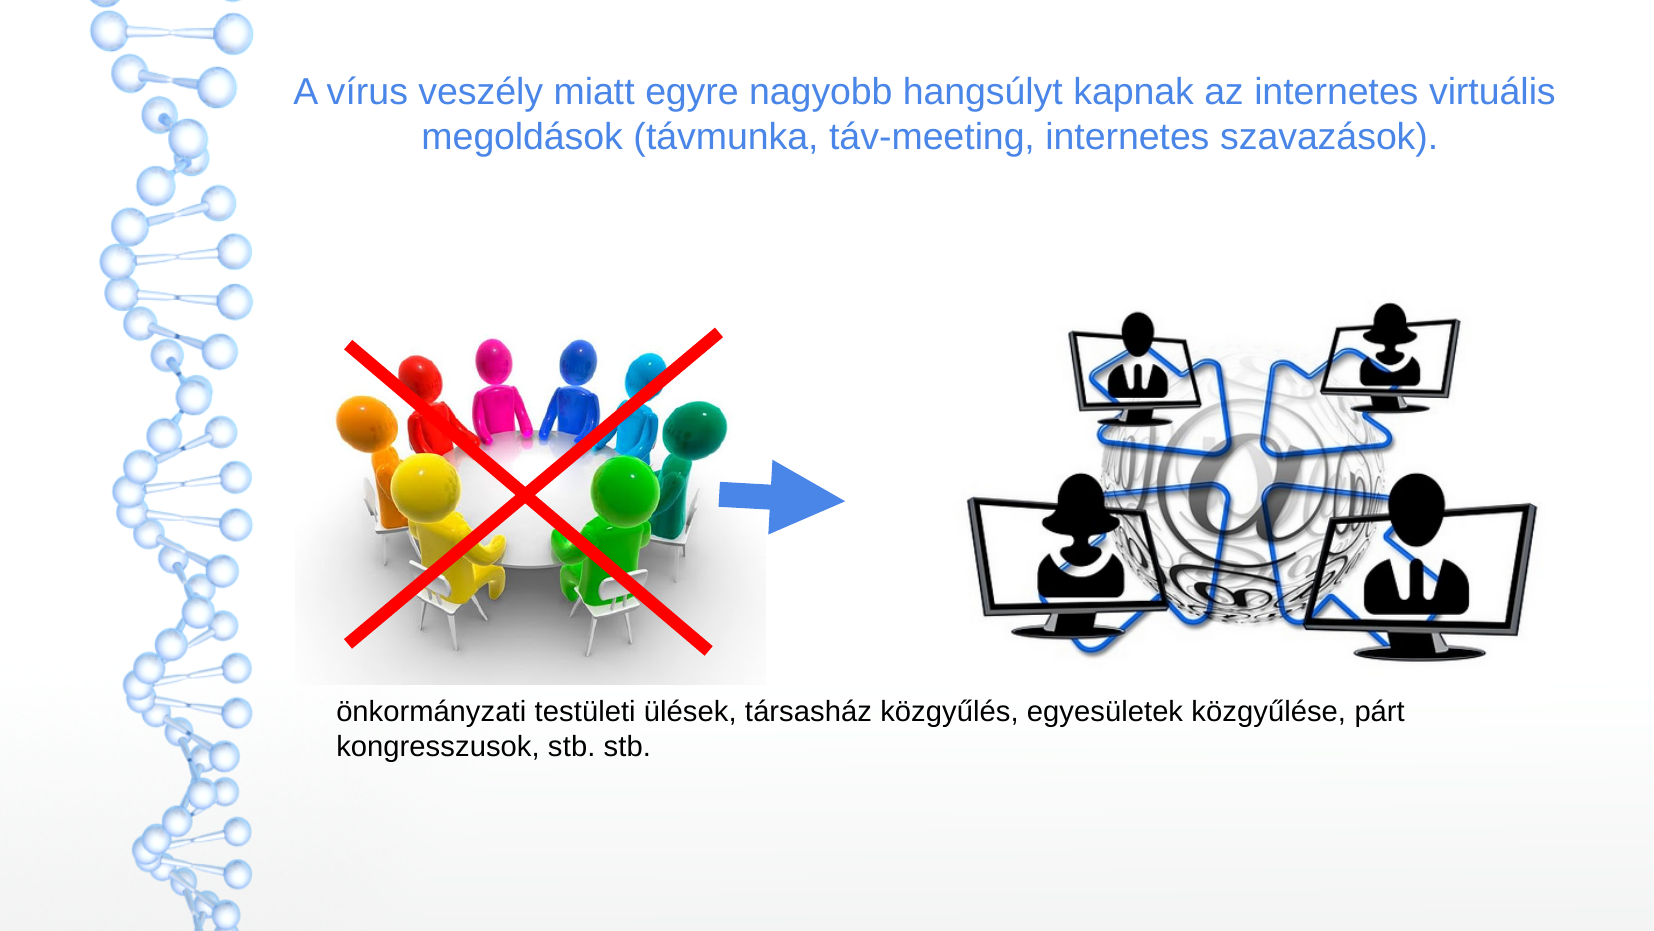

# A vírus veszély miatt egyre nagyobb hangsúlyt kapnak az internetes virtuális megoldások (távmunka, táv-meeting, internetes szavazások).
önkormányzati testületi ülések, társasház közgyűlés, egyesületek közgyűlése, párt kongresszusok, stb. stb.